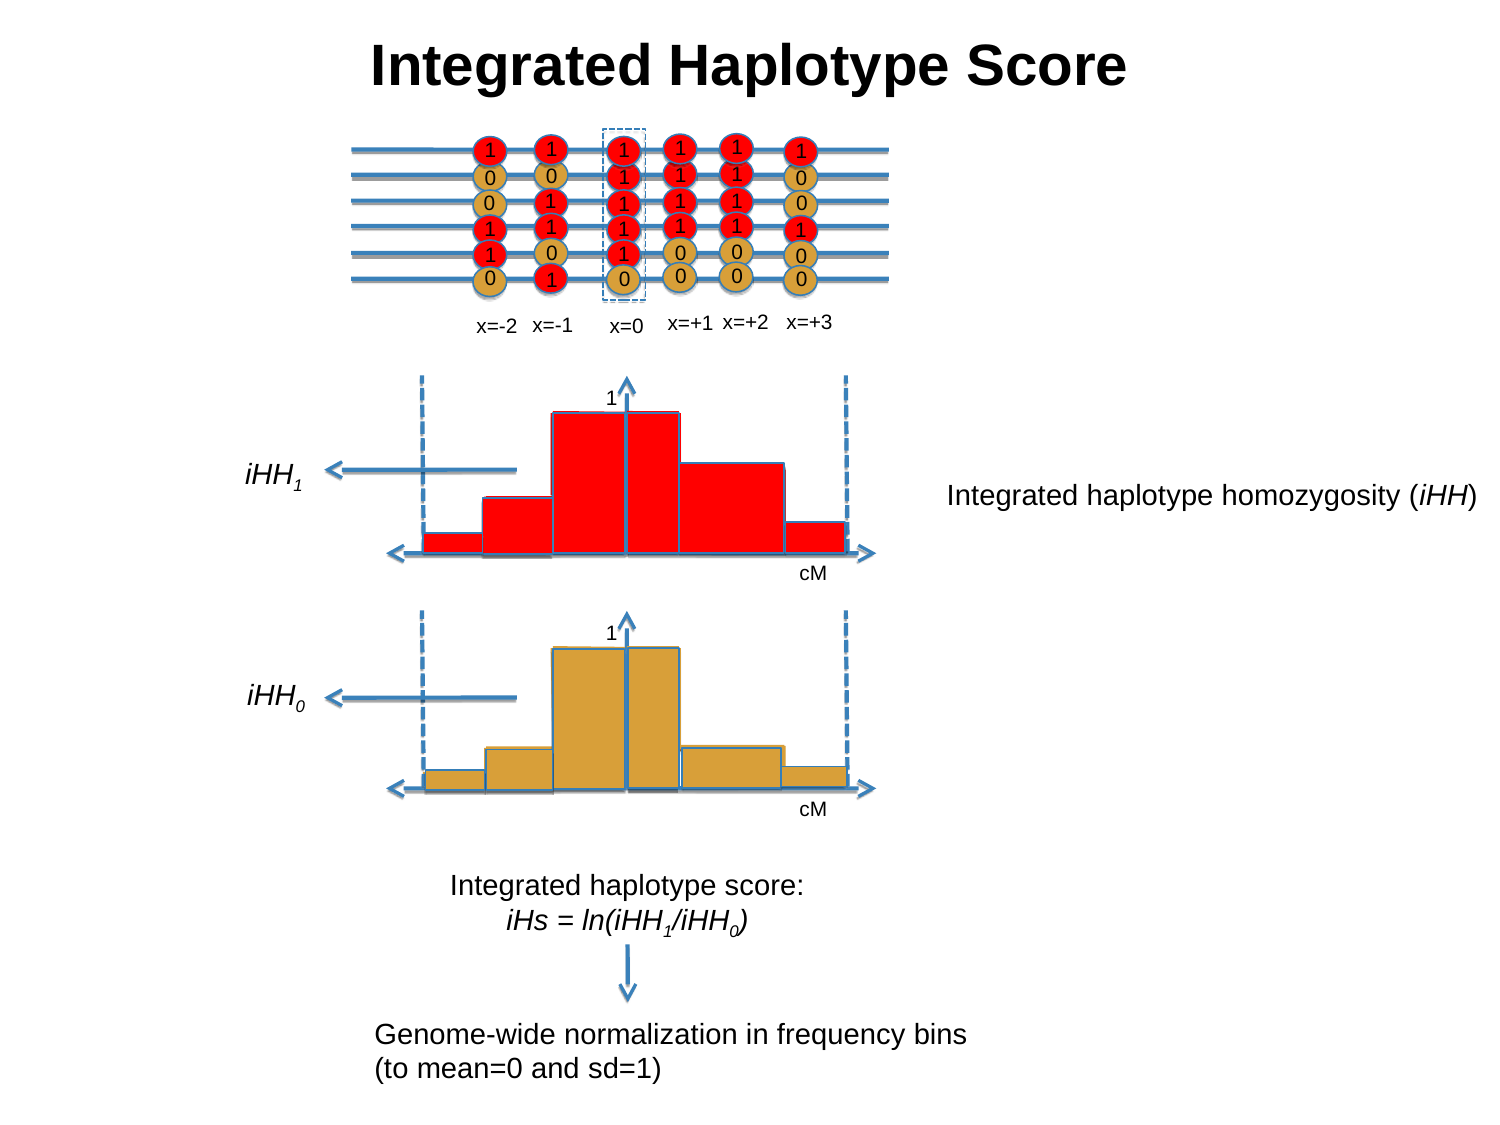

# Integrated Haplotype Score
1
1
1
1
1
1
1
1
0
1
0
0
1
1
1
0
0
1
1
1
1
1
1
1
0
0
0
1
1
0
0
0
0
0
0
1
x=+3
x=+2
x=+1
x=-1
x=0
x=-2
1
iHH1
Integrated haplotype homozygosity (iHH)
0
cM
1
iHH0
0
cM
Integrated haplotype score:
iHs = ln(iHH1/iHH0)
Genome-wide normalization in frequency bins
(to mean=0 and sd=1)